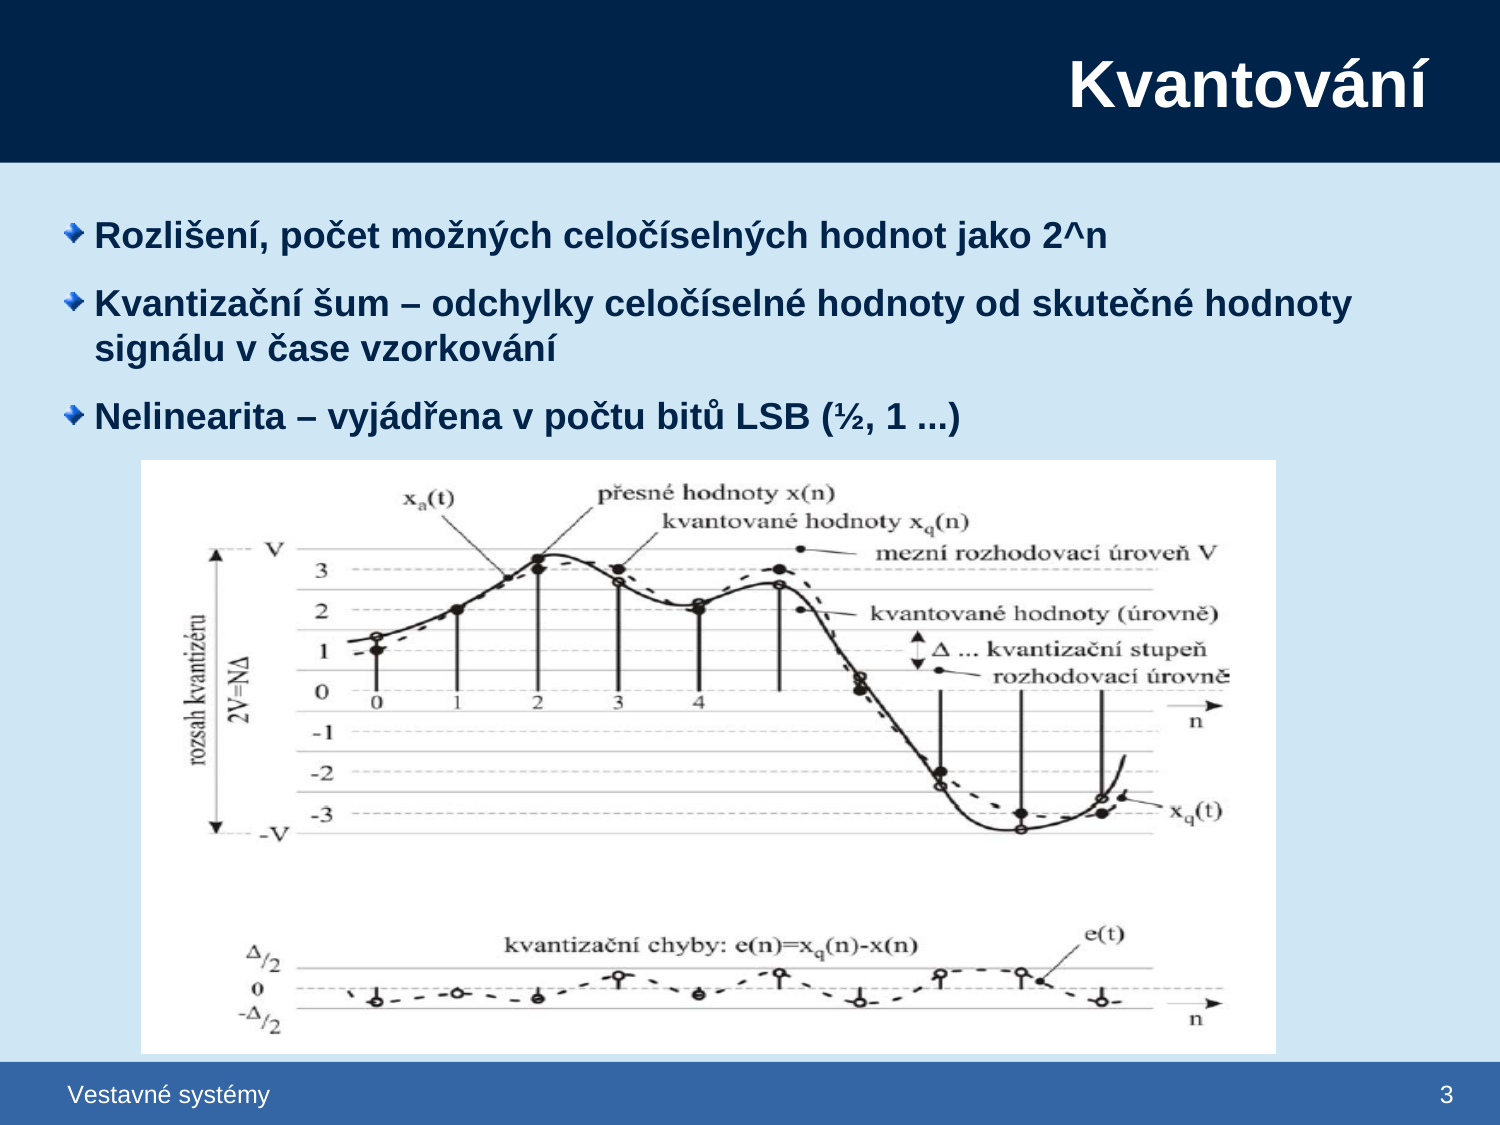

# Kvantování
Rozlišení, počet možných celočíselných hodnot jako 2^n
Kvantizační šum – odchylky celočíselné hodnoty od skutečné hodnoty signálu v čase vzorkování
Nelinearita – vyjádřena v počtu bitů LSB (½, 1 ...)